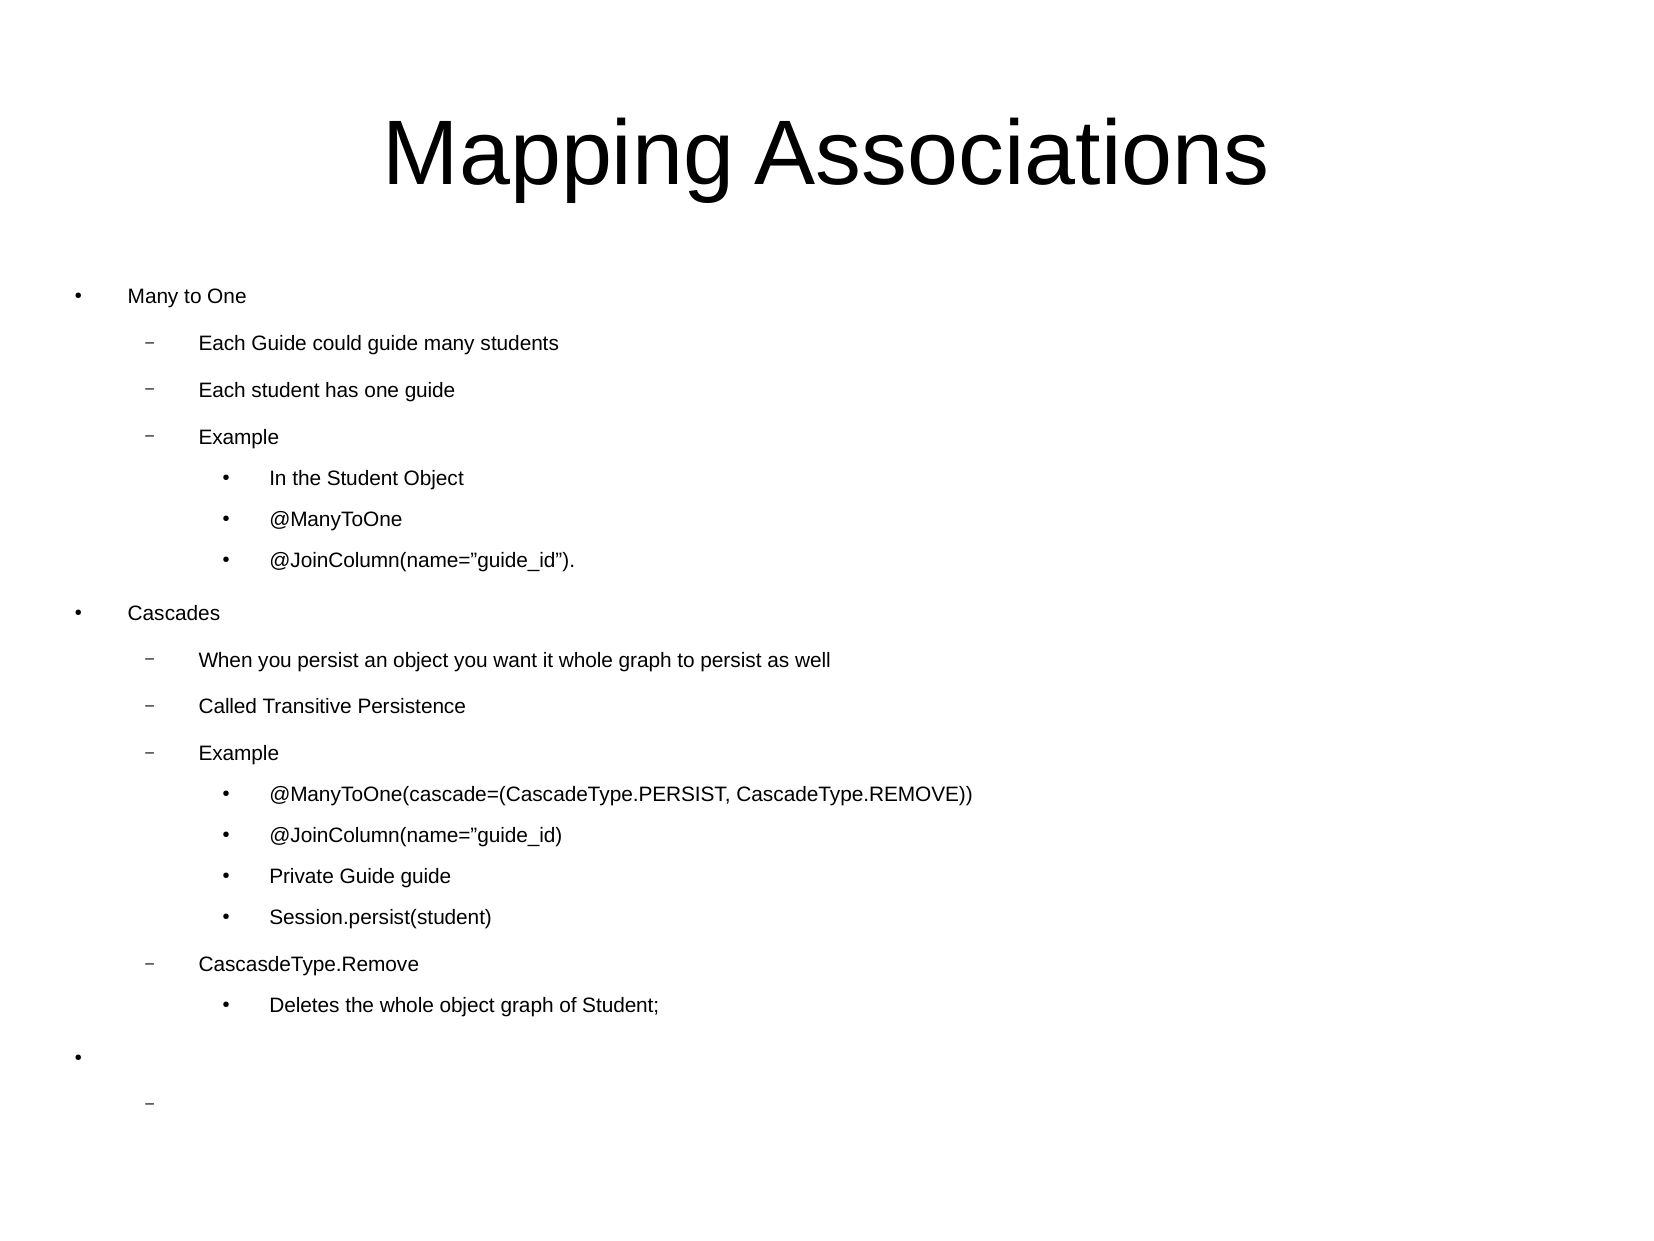

# Mapping Associations
Many to One
Each Guide could guide many students
Each student has one guide
Example
In the Student Object
@ManyToOne
@JoinColumn(name=”guide_id”).
Cascades
When you persist an object you want it whole graph to persist as well
Called Transitive Persistence
Example
@ManyToOne(cascade=(CascadeType.PERSIST, CascadeType.REMOVE))
@JoinColumn(name=”guide_id)
Private Guide guide
Session.persist(student)
CascasdeType.Remove
Deletes the whole object graph of Student;